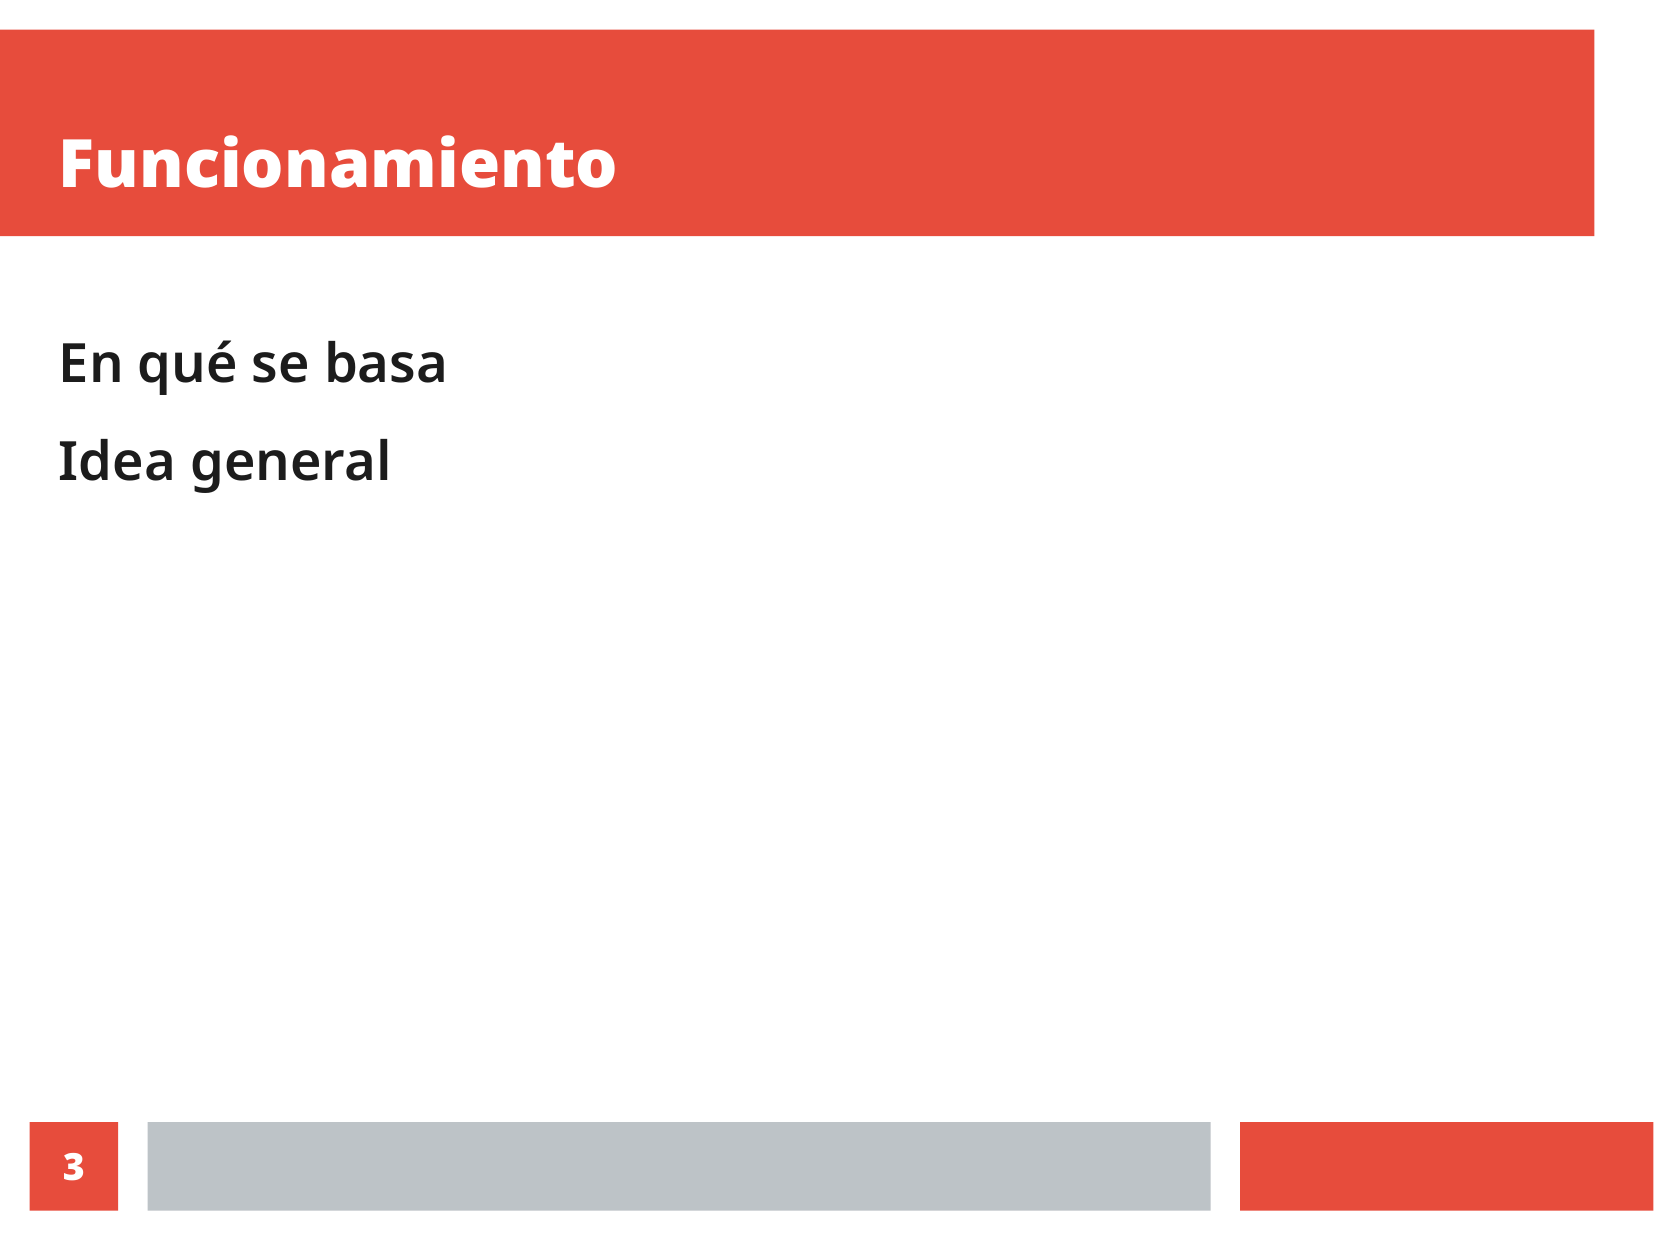

# Funcionamiento
En qué se basa
Idea general
3